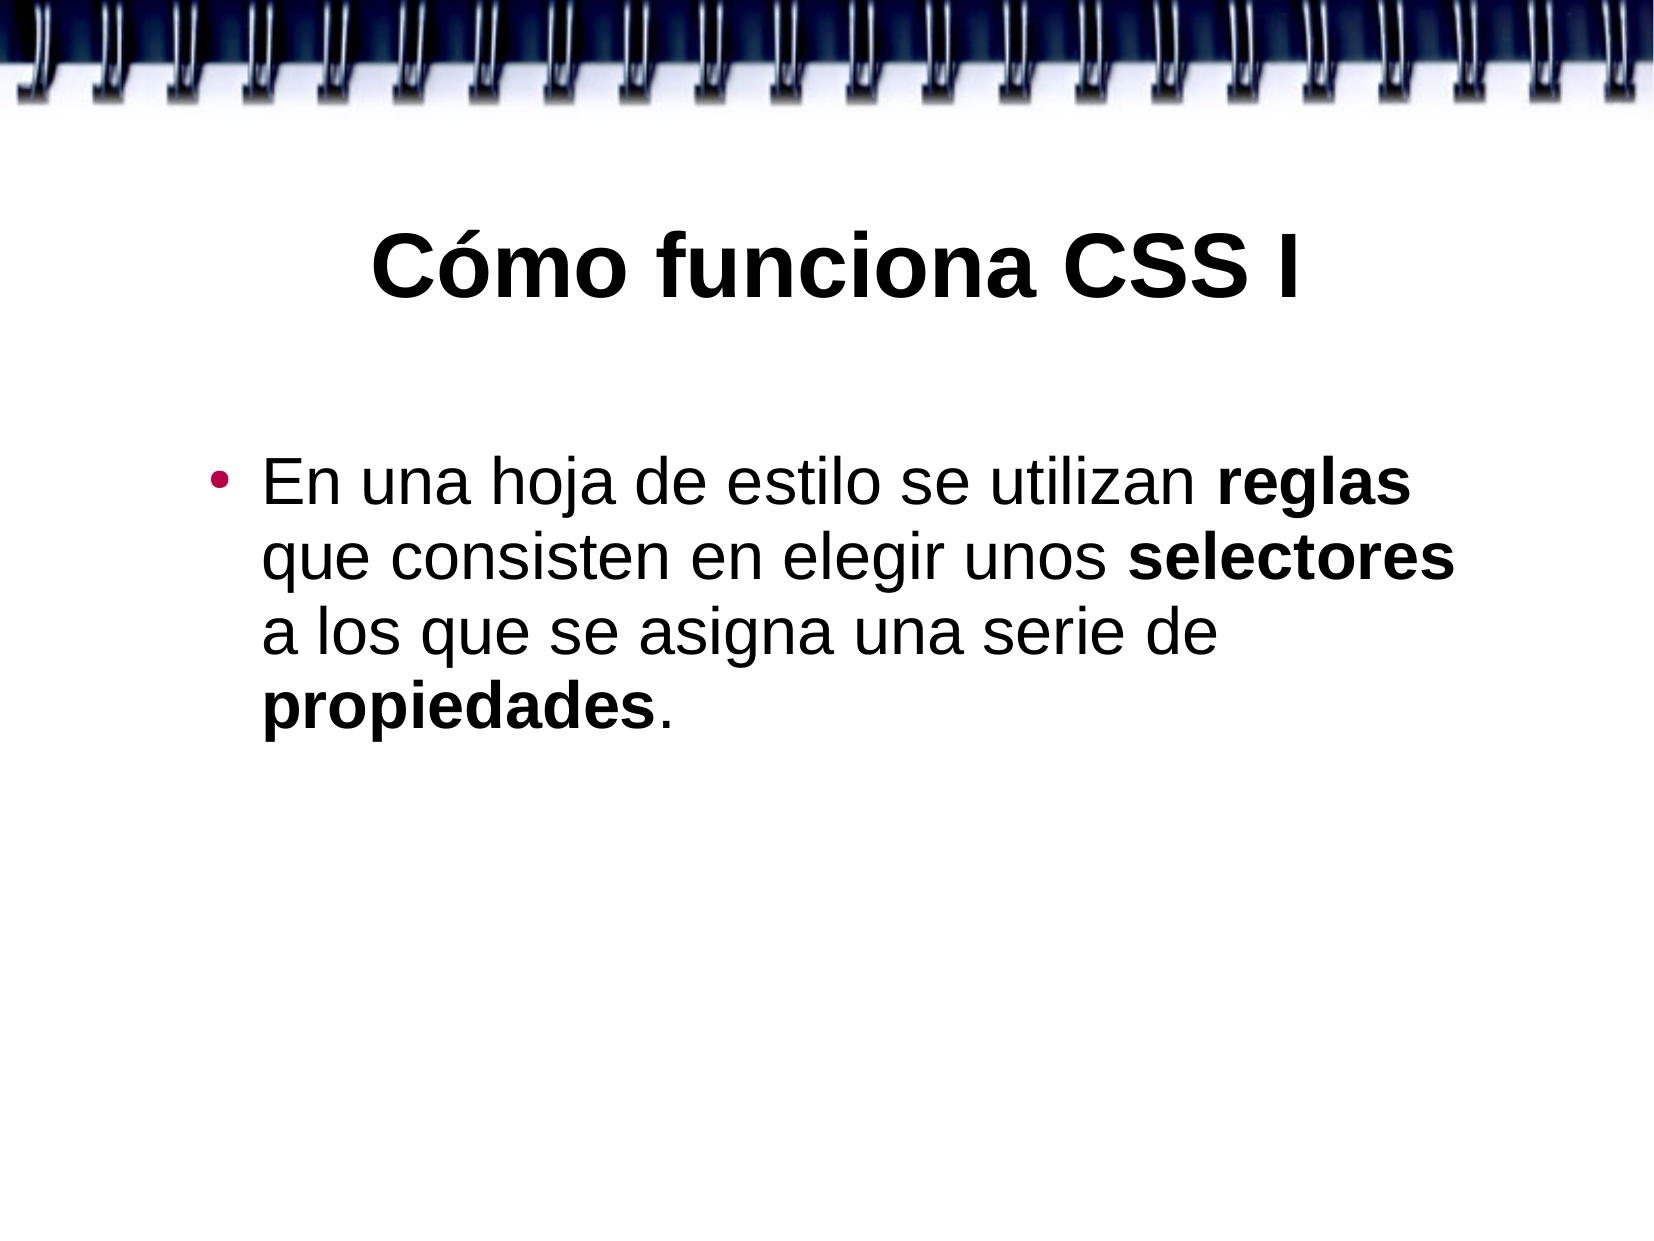

# Cómo funciona CSS I
En una hoja de estilo se utilizan reglas que consisten en elegir unos selectores a los que se asigna una serie de propiedades.